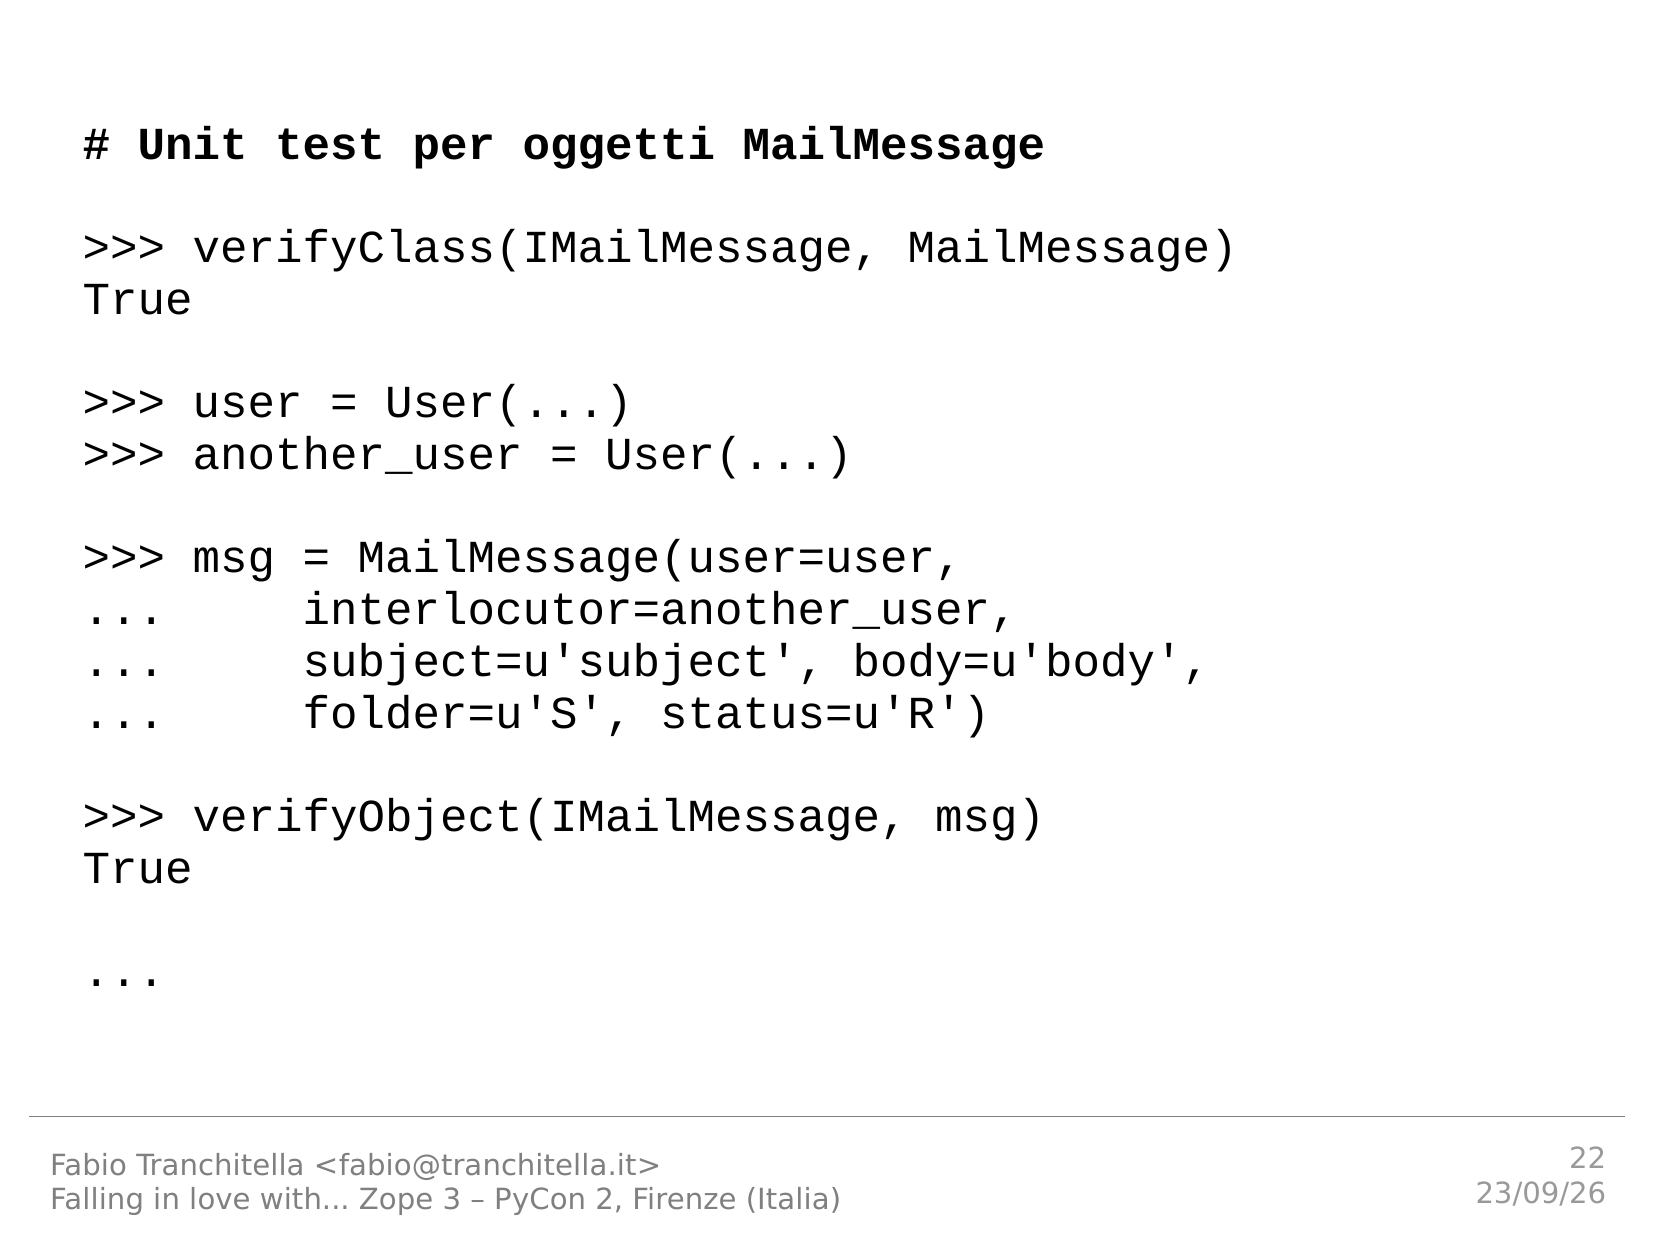

# # Unit test per oggetti MailMessage
>>> verifyClass(IMailMessage, MailMessage)
True
>>> user = User(...)
>>> another_user = User(...)
>>> msg = MailMessage(user=user,
... interlocutor=another_user,
... subject=u'subject', body=u'body',
... folder=u'S', status=u'R')
>>> verifyObject(IMailMessage, msg)
True
...
22